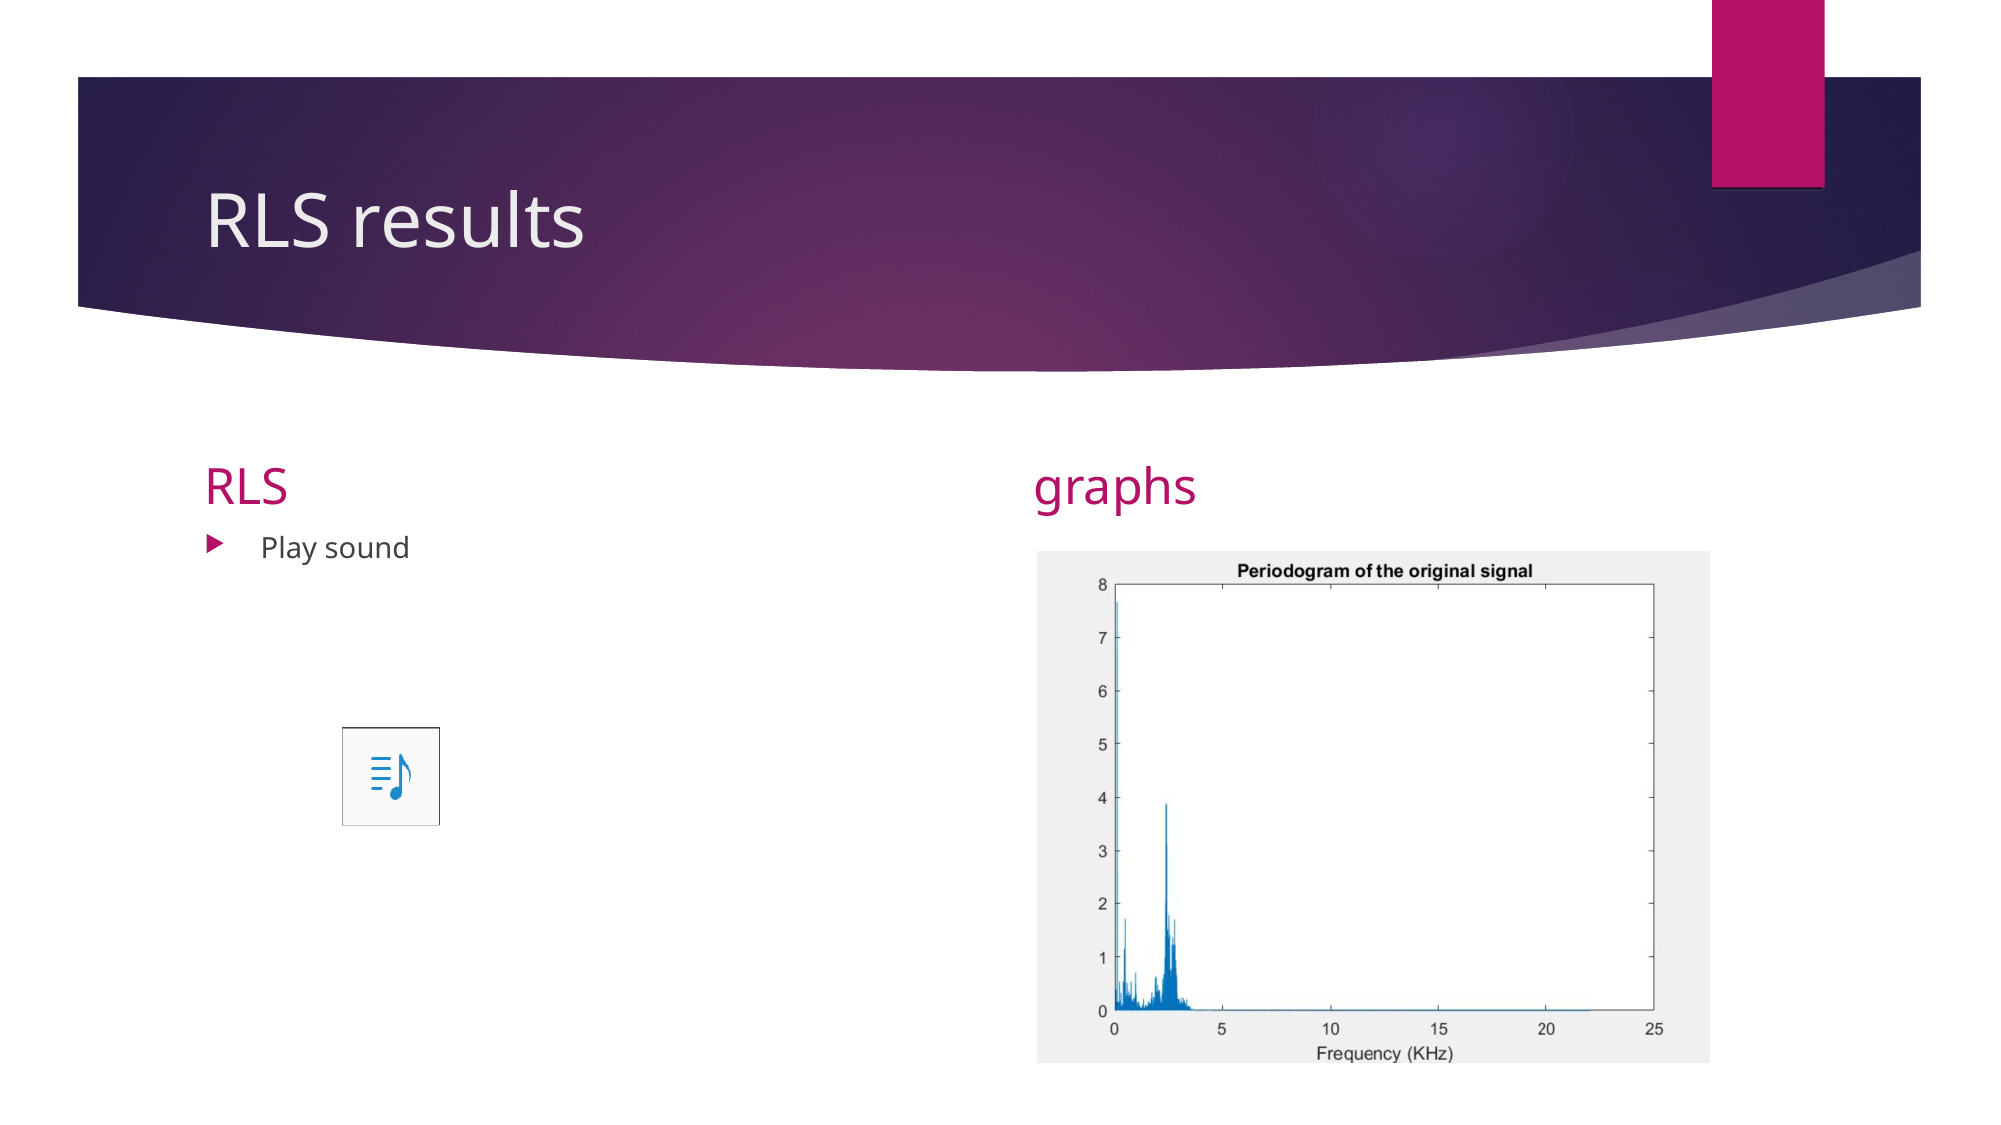

# RLS results
RLS
graphs
Play sound